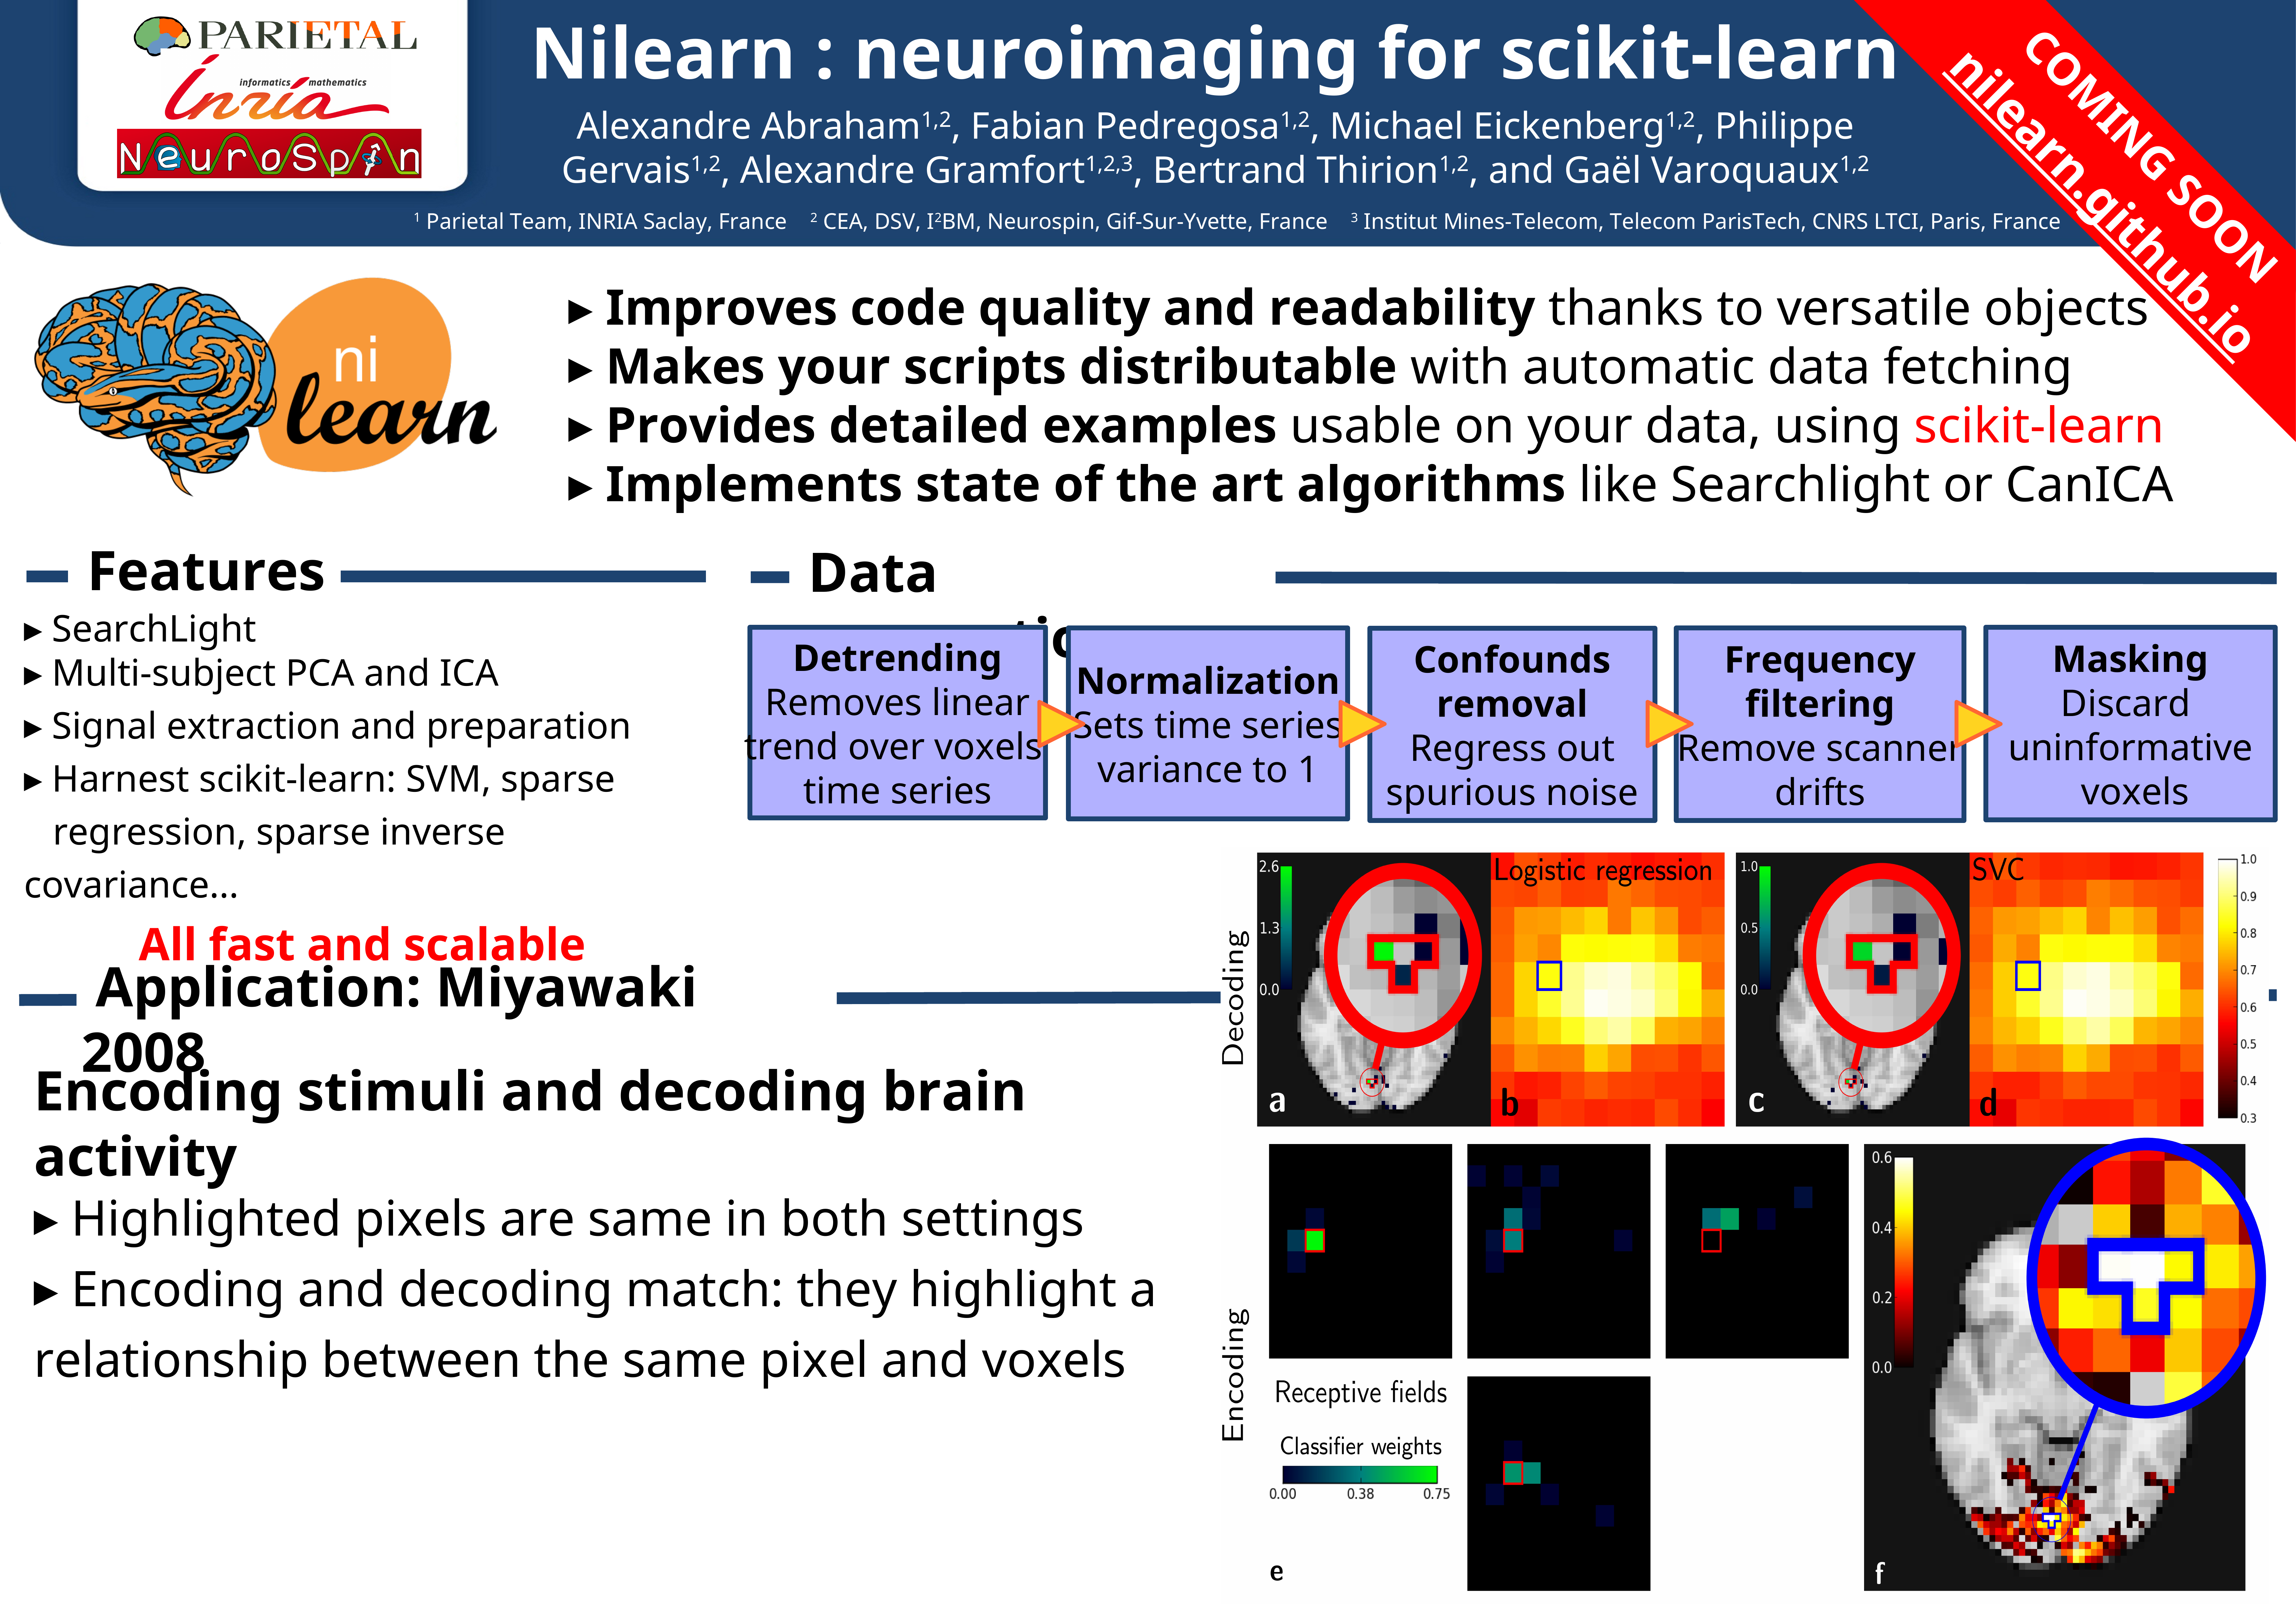

Nilearn : neuroimaging for scikit-learn
Alexandre Abraham1,2, Fabian Pedregosa1,2, Michael Eickenberg1,2, Philippe Gervais1,2, Alexandre Gramfort1,2,3, Bertrand Thirion1,2, and Gaël Varoquaux1,2
COMING SOON
nilearn.github.io
1 Parietal Team, INRIA Saclay, France 2 CEA, DSV, I2BM, Neurospin, Gif-Sur-Yvette, France 3 Institut Mines-Telecom, Telecom ParisTech, CNRS LTCI, Paris, France
▸ Improves code quality and readability thanks to versatile objects
▸ Makes your scripts distributable with automatic data fetching
▸ Provides detailed examples usable on your data, using scikit-learn
▸ Implements state of the art algorithms like Searchlight or CanICA
 Features
 Data preparation
▸ SearchLight
▸ Multi-subject PCA and ICA
▸ Signal extraction and preparation
▸ Harnest scikit-learn: SVM, sparse
 regression, sparse inverse covariance...
All fast and scalable
Detrending
Removes linear
trend over voxels'
time series
Masking
Discard
uninformative
 voxels
Normalization
Sets time series
variance to 1
Frequency
filtering
Remove scanner
drifts
Confounds
removal
Regress out
spurious noise
 Application: Miyawaki 2008
Encoding stimuli and decoding brain activity
▸ Highlighted pixels are same in both settings
▸ Encoding and decoding match: they highlight a relationship between the same pixel and voxels